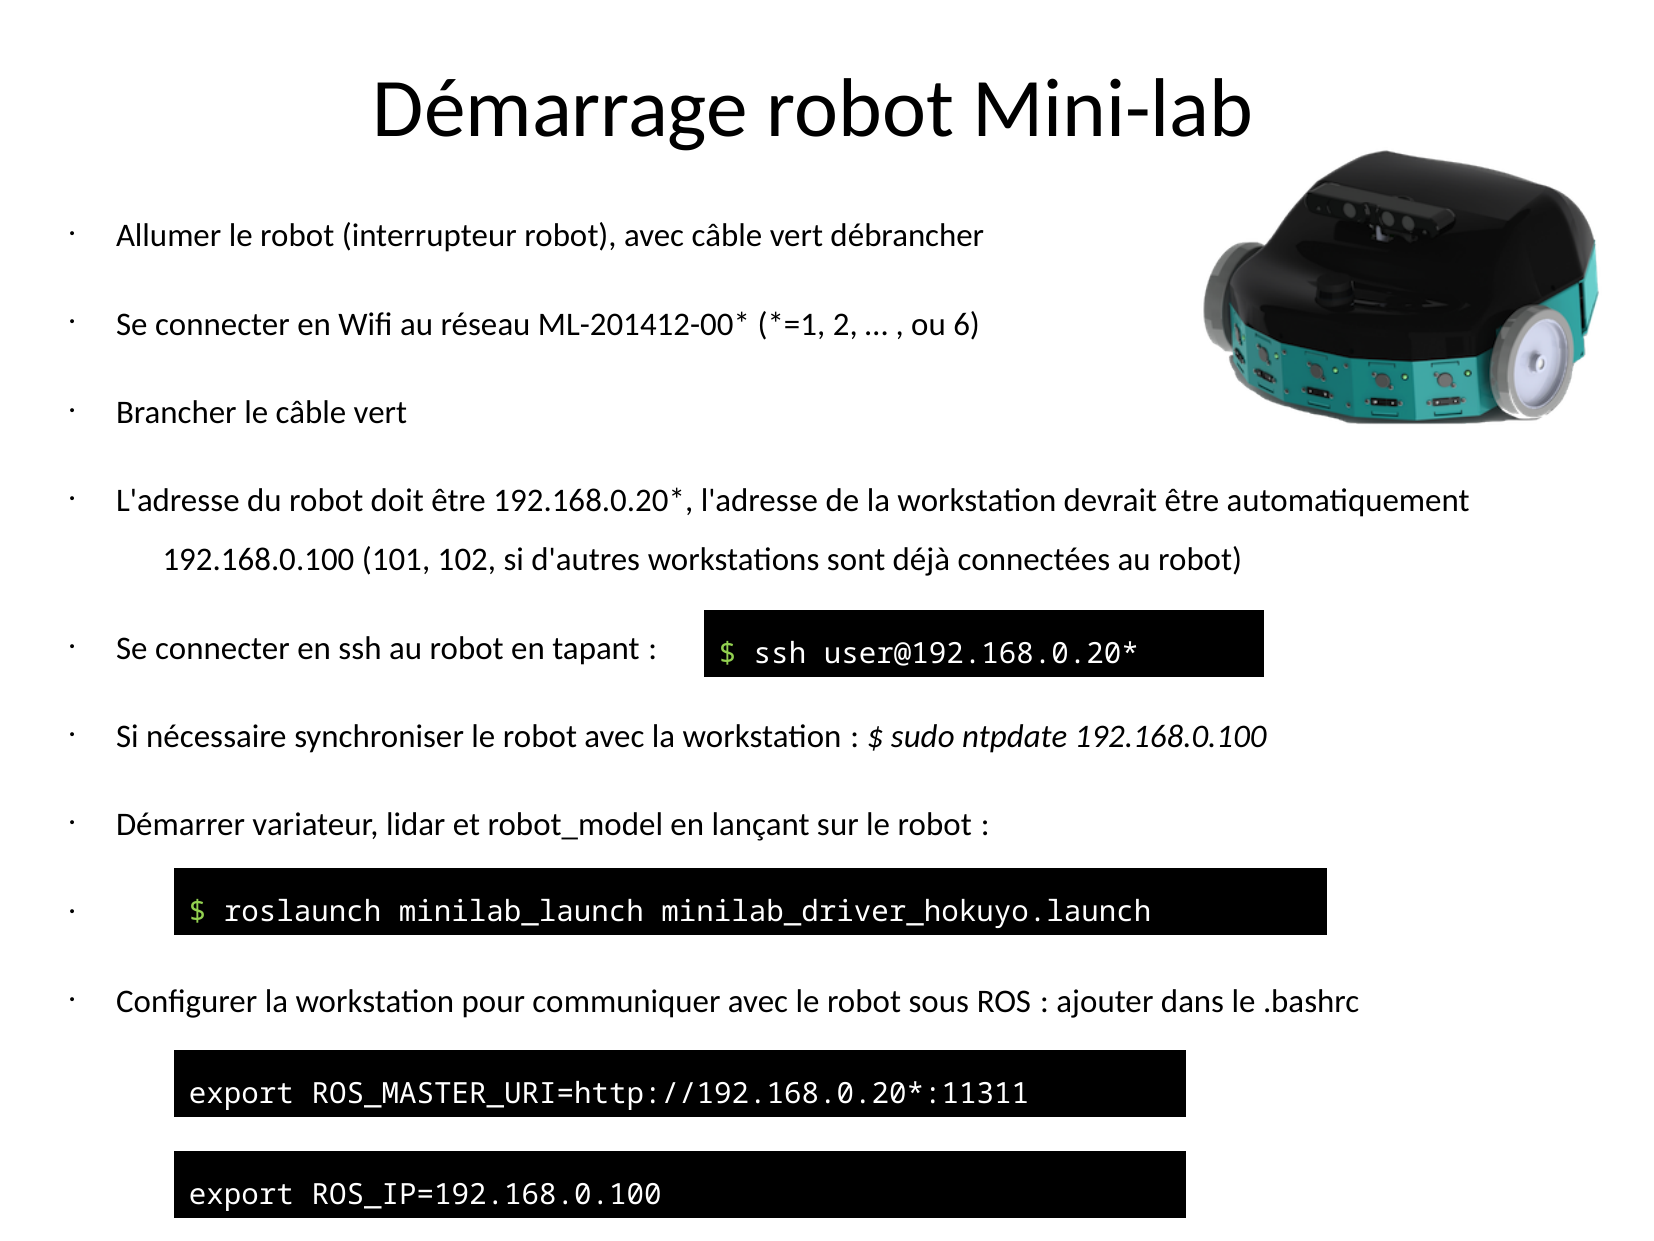

# Démarrage robot Mini-lab
Allumer le robot (interrupteur robot), avec câble vert débrancher
Se connecter en Wifi au réseau ML-201412-00* (*=1, 2, … , ou 6)
Brancher le câble vert
L'adresse du robot doit être 192.168.0.20*, l'adresse de la workstation devrait être automatiquement 192.168.0.100 (101, 102, si d'autres workstations sont déjà connectées au robot)
Se connecter en ssh au robot en tapant : 				 (mdp: #user)
Si nécessaire synchroniser le robot avec la workstation : $ sudo ntpdate 192.168.0.100
Démarrer variateur, lidar et robot_model en lançant sur le robot :
Configurer la workstation pour communiquer avec le robot sous ROS : ajouter dans le .bashrc
$ ssh user@192.168.0.20*
$ roslaunch minilab_launch minilab_driver_hokuyo.launch
export ROS_MASTER_URI=http://192.168.0.20*:11311
export ROS_IP=192.168.0.100